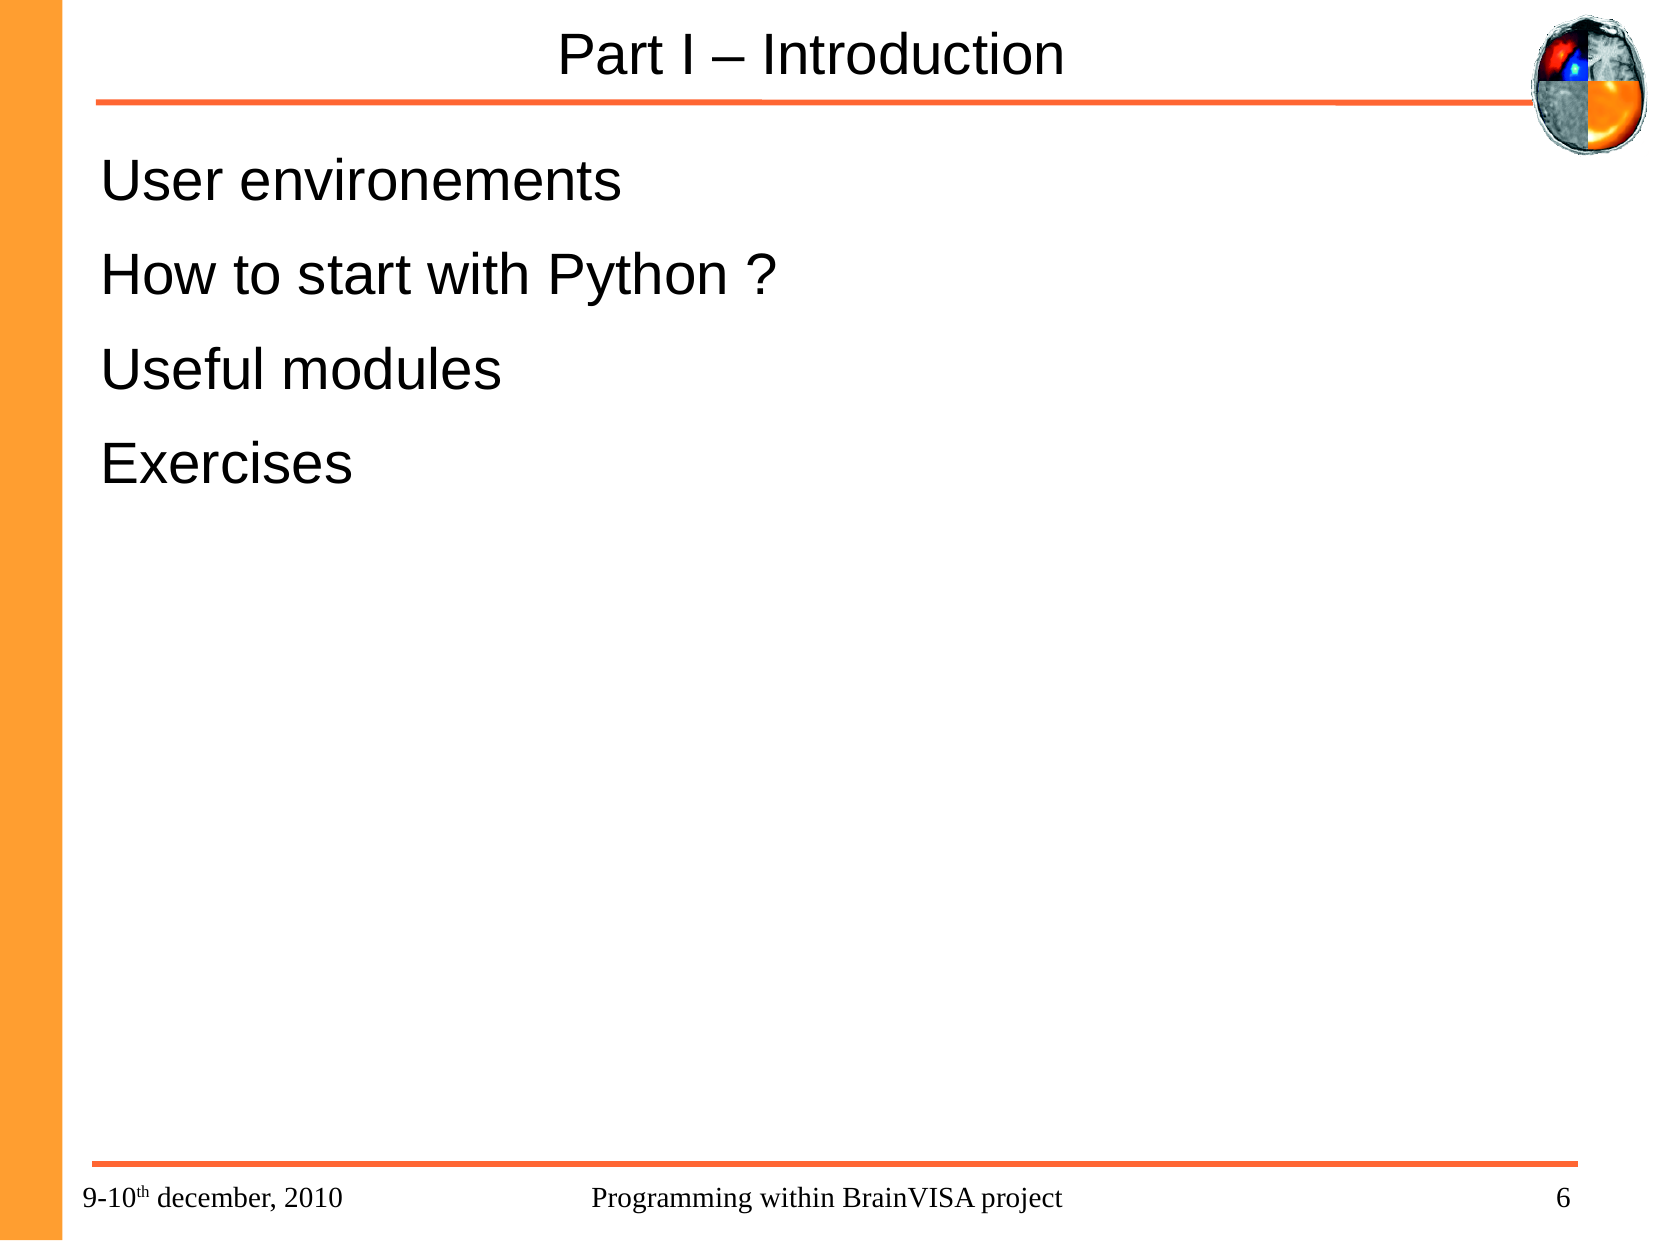

# Part I – Introduction
User environements
How to start with Python ?
Useful modules
Exercises
6